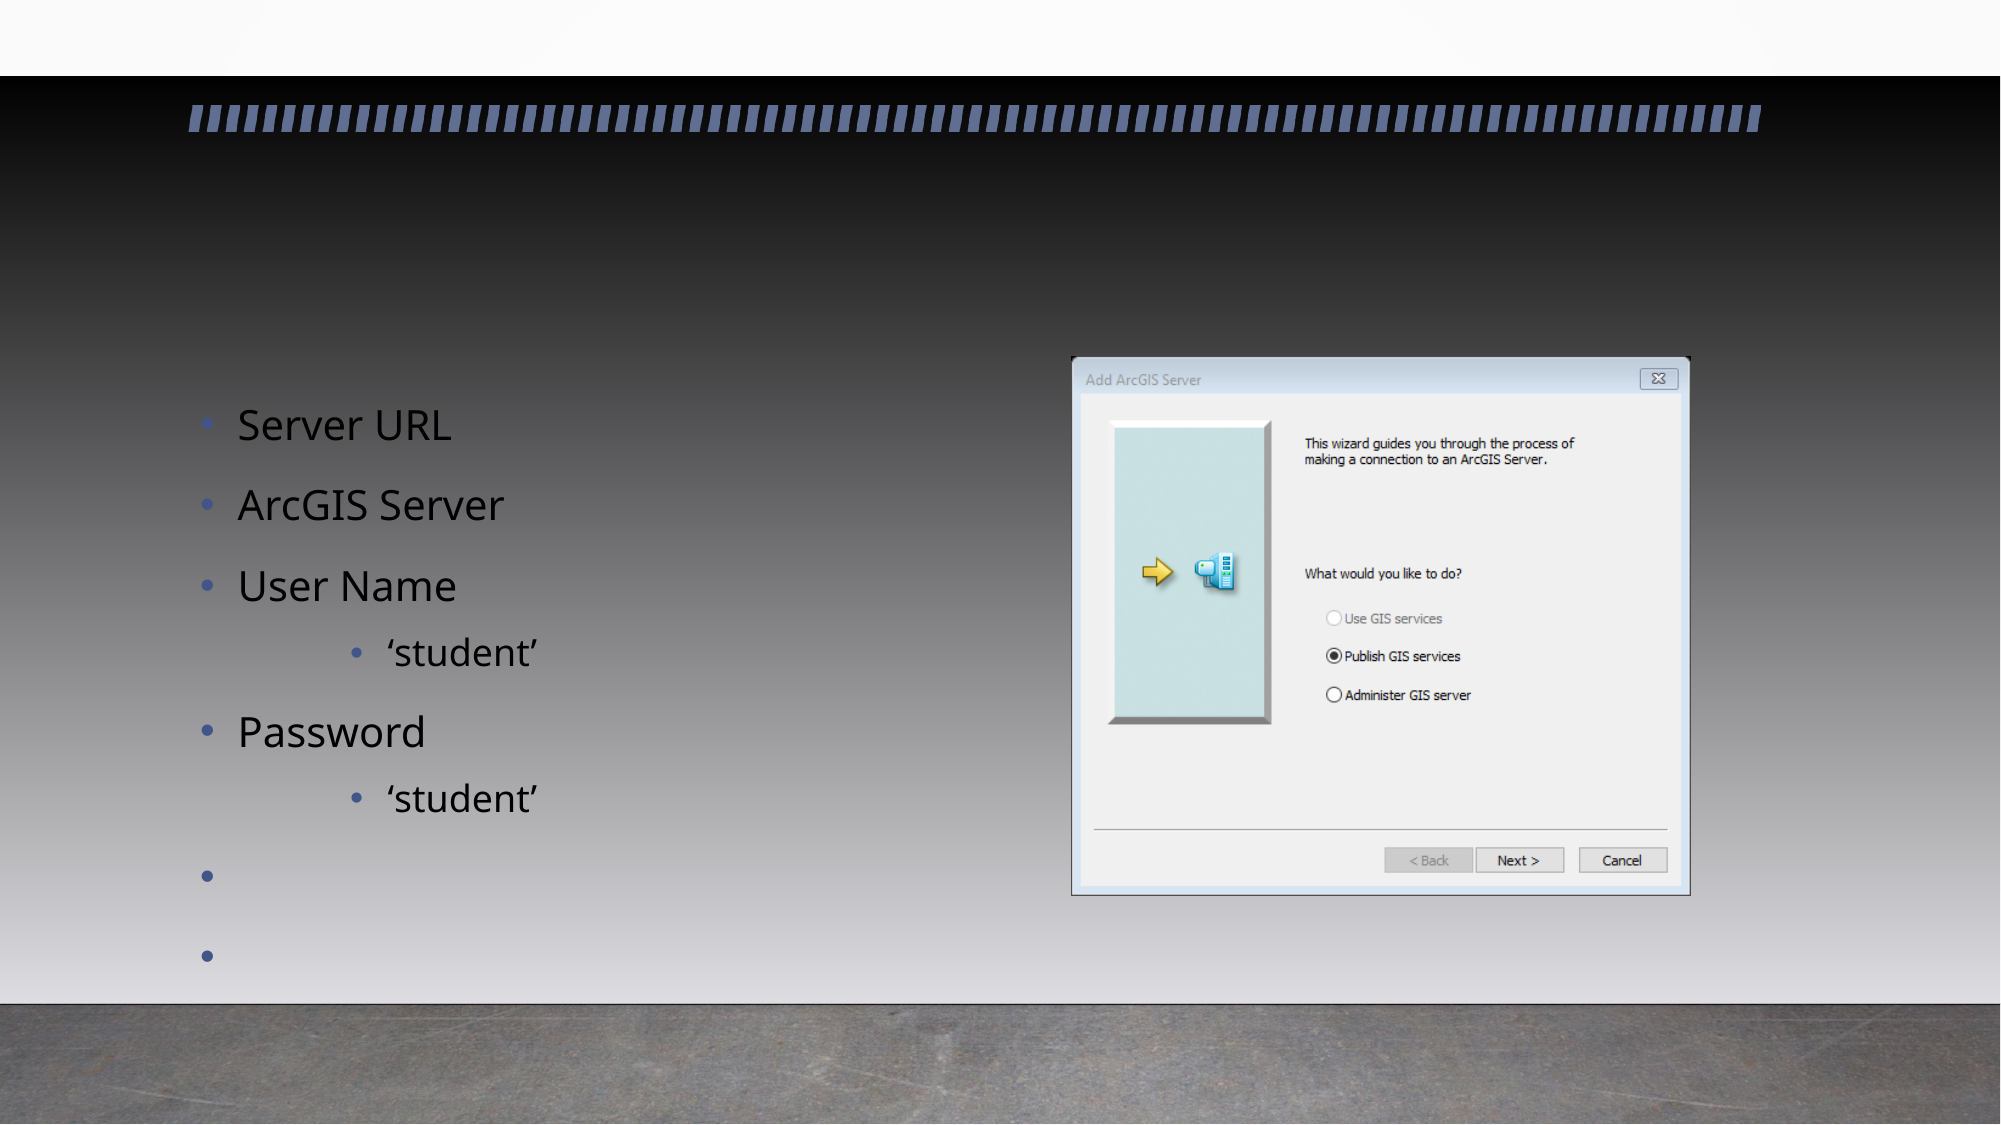

#
Server URL
ArcGIS Server
User Name
‘student’
Password
‘student’